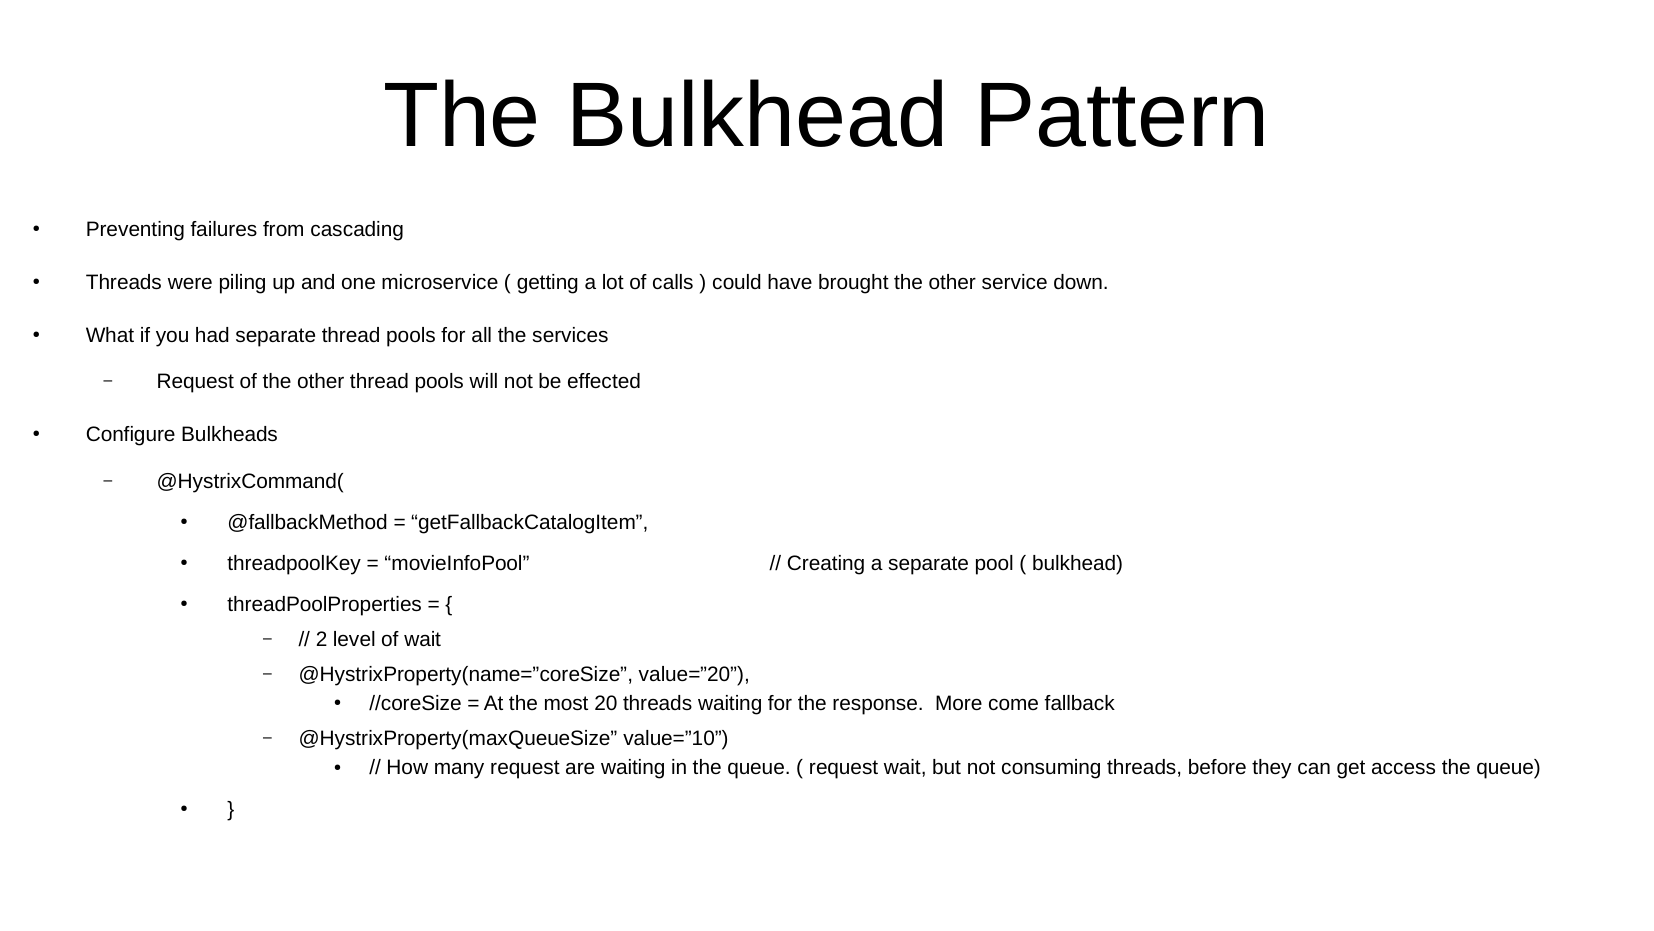

# The Bulkhead Pattern
Preventing failures from cascading
Threads were piling up and one microservice ( getting a lot of calls ) could have brought the other service down.
What if you had separate thread pools for all the services
Request of the other thread pools will not be effected
Configure Bulkheads
@HystrixCommand(
@fallbackMethod = “getFallbackCatalogItem”,
threadpoolKey = “movieInfoPool”			 // Creating a separate pool ( bulkhead)
threadPoolProperties = {
// 2 level of wait
@HystrixProperty(name=”coreSize”, value=”20”),
//coreSize = At the most 20 threads waiting for the response. More come fallback
@HystrixProperty(maxQueueSize” value=”10”)
// How many request are waiting in the queue. ( request wait, but not consuming threads, before they can get access the queue)
}